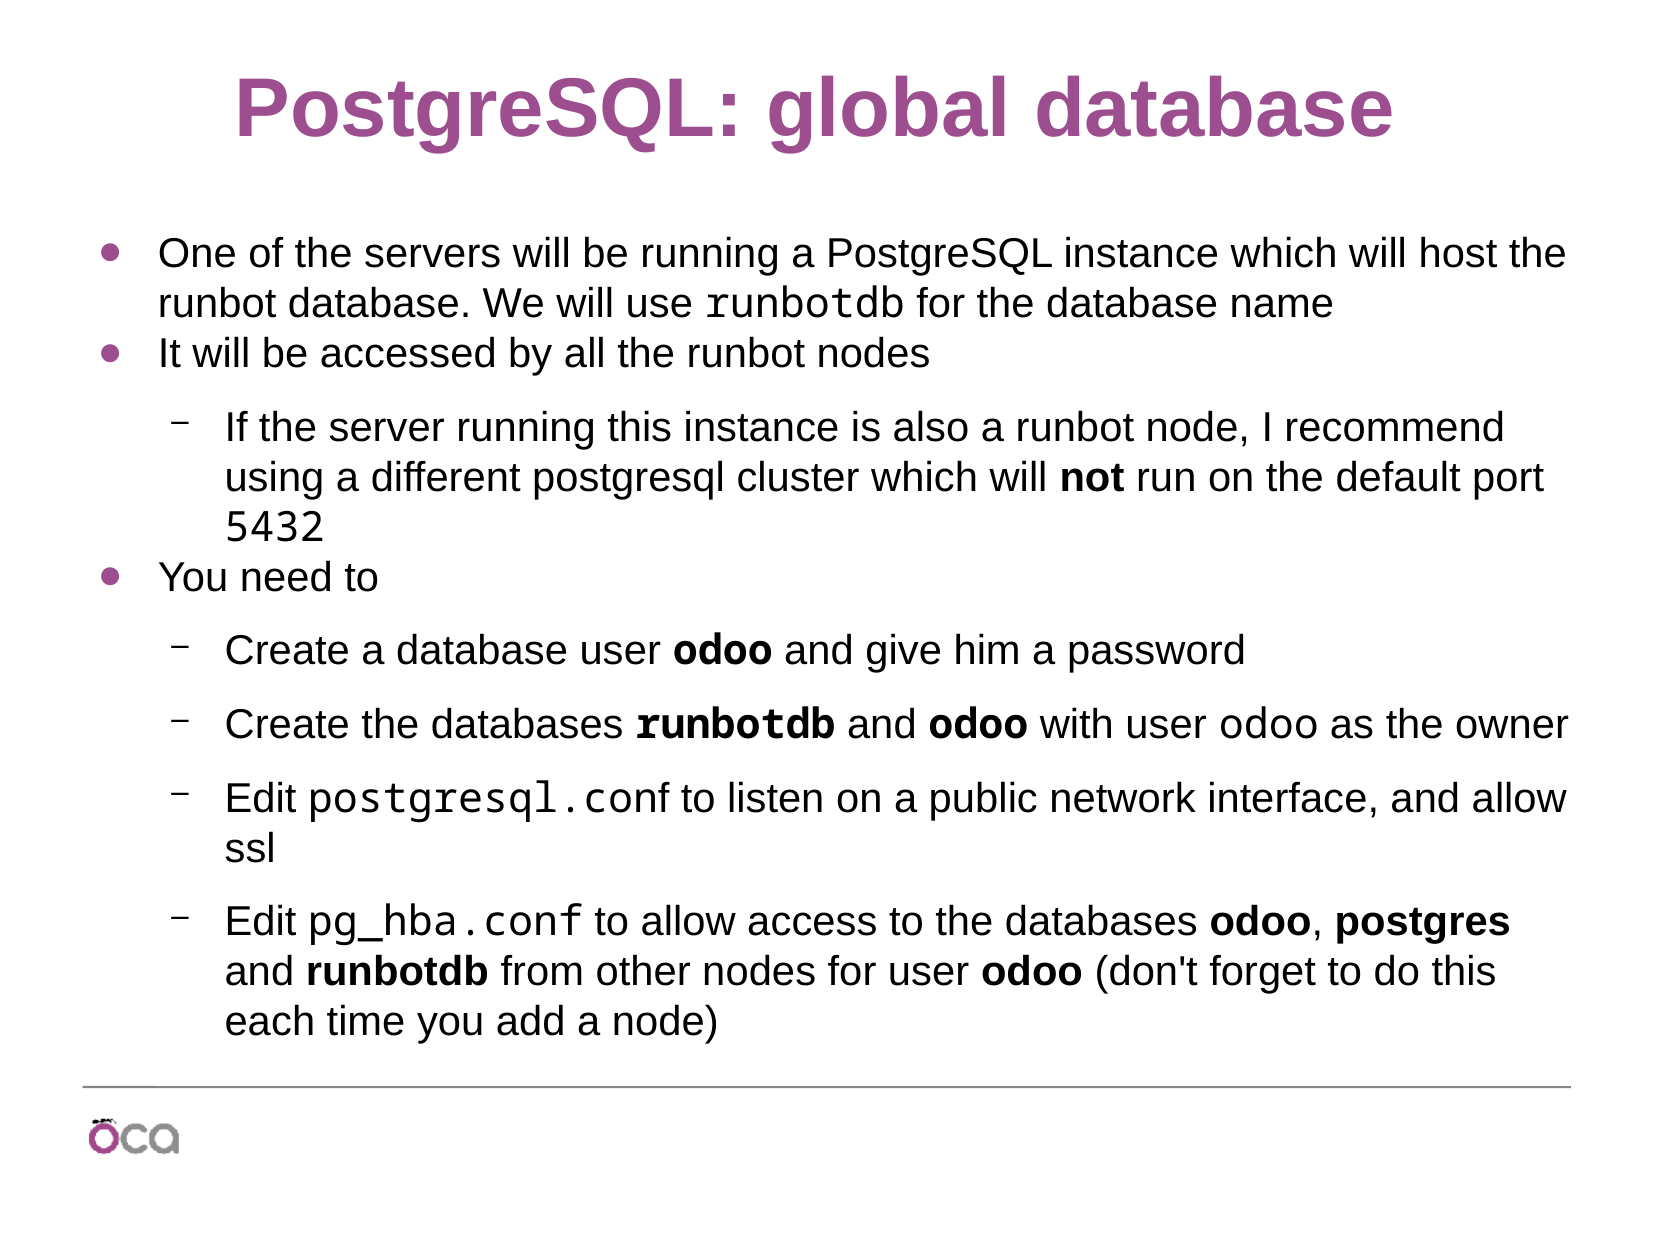

# PostgreSQL: global database
One of the servers will be running a PostgreSQL instance which will host the runbot database. We will use runbotdb for the database name
It will be accessed by all the runbot nodes
If the server running this instance is also a runbot node, I recommend using a different postgresql cluster which will not run on the default port 5432
You need to
Create a database user odoo and give him a password
Create the databases runbotdb and odoo with user odoo as the owner
Edit postgresql.conf to listen on a public network interface, and allow ssl
Edit pg_hba.conf to allow access to the databases odoo, postgres and runbotdb from other nodes for user odoo (don't forget to do this each time you add a node)